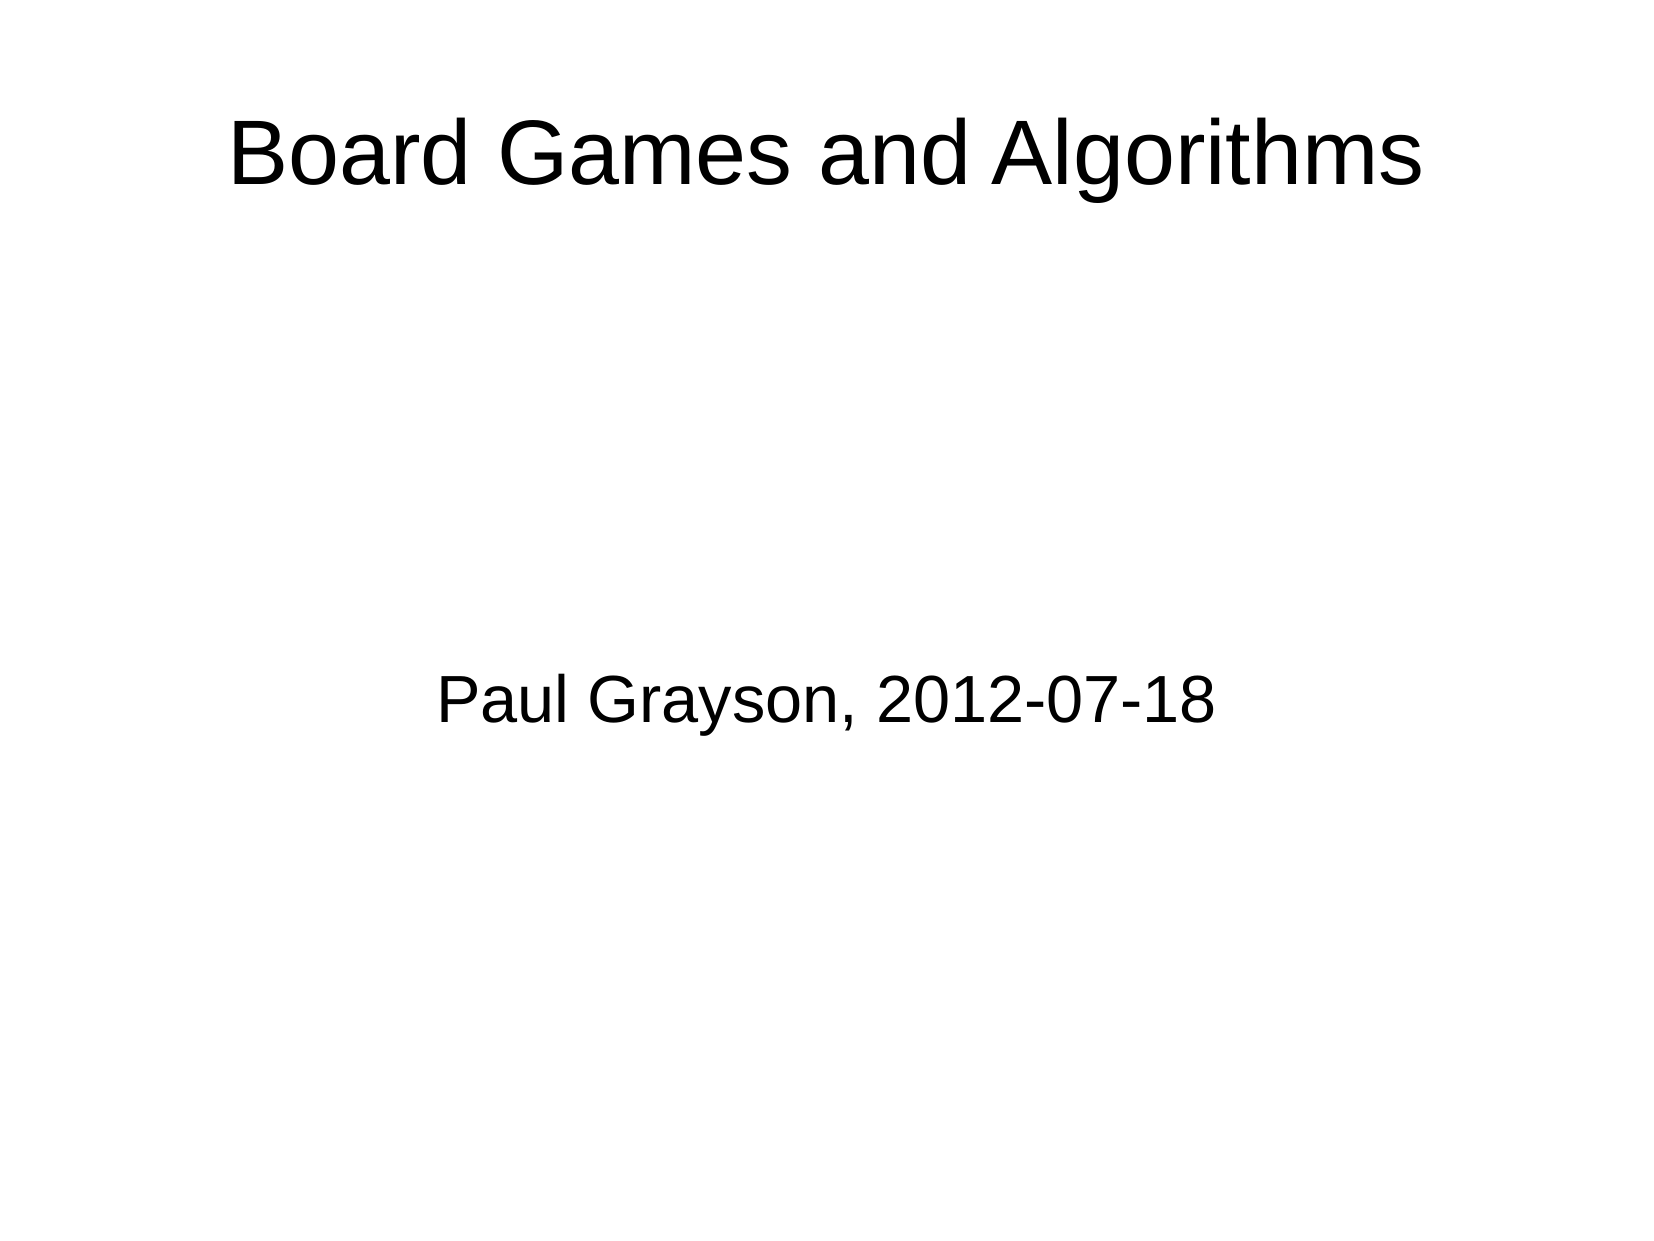

# Board Games and Algorithms
Paul Grayson, 2012-07-18